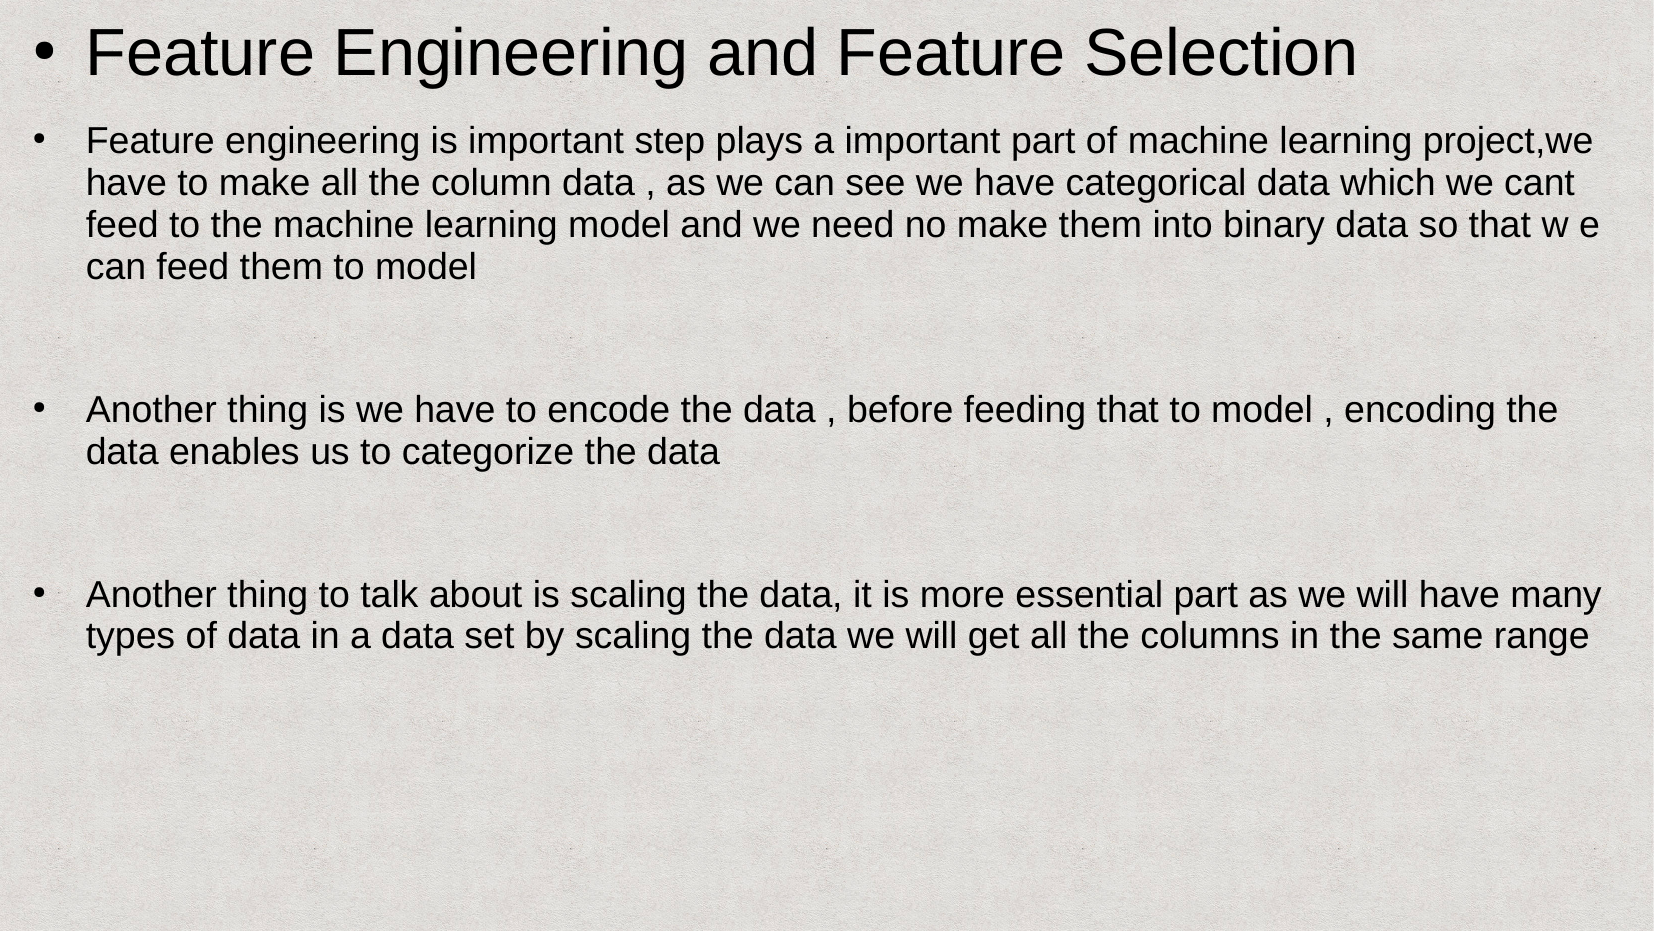

# Feature Engineering and Feature Selection
Feature engineering is important step plays a important part of machine learning project,we have to make all the column data , as we can see we have categorical data which we cant feed to the machine learning model and we need no make them into binary data so that w e can feed them to model
Another thing is we have to encode the data , before feeding that to model , encoding the data enables us to categorize the data
Another thing to talk about is scaling the data, it is more essential part as we will have many types of data in a data set by scaling the data we will get all the columns in the same range